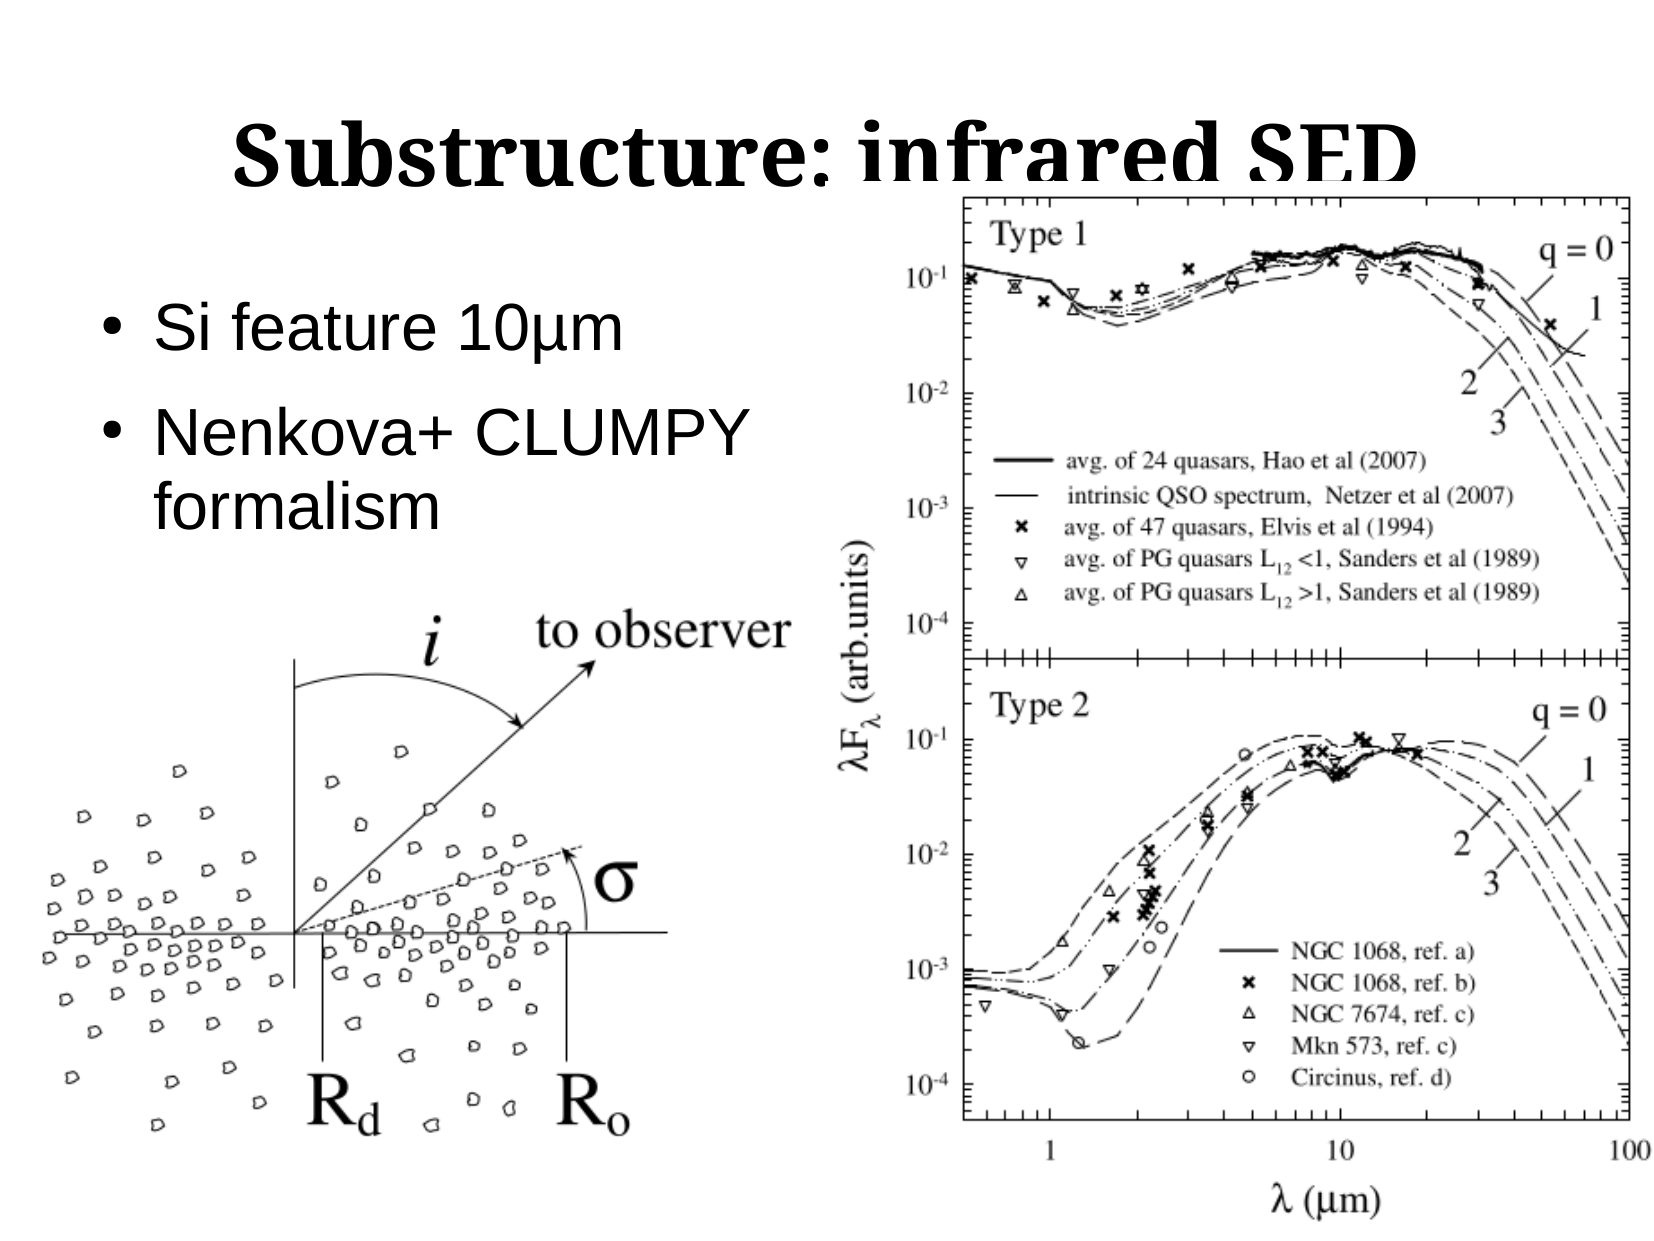

# Substructure: infrared SED
Si feature 10µm
Nenkova+ CLUMPY formalism